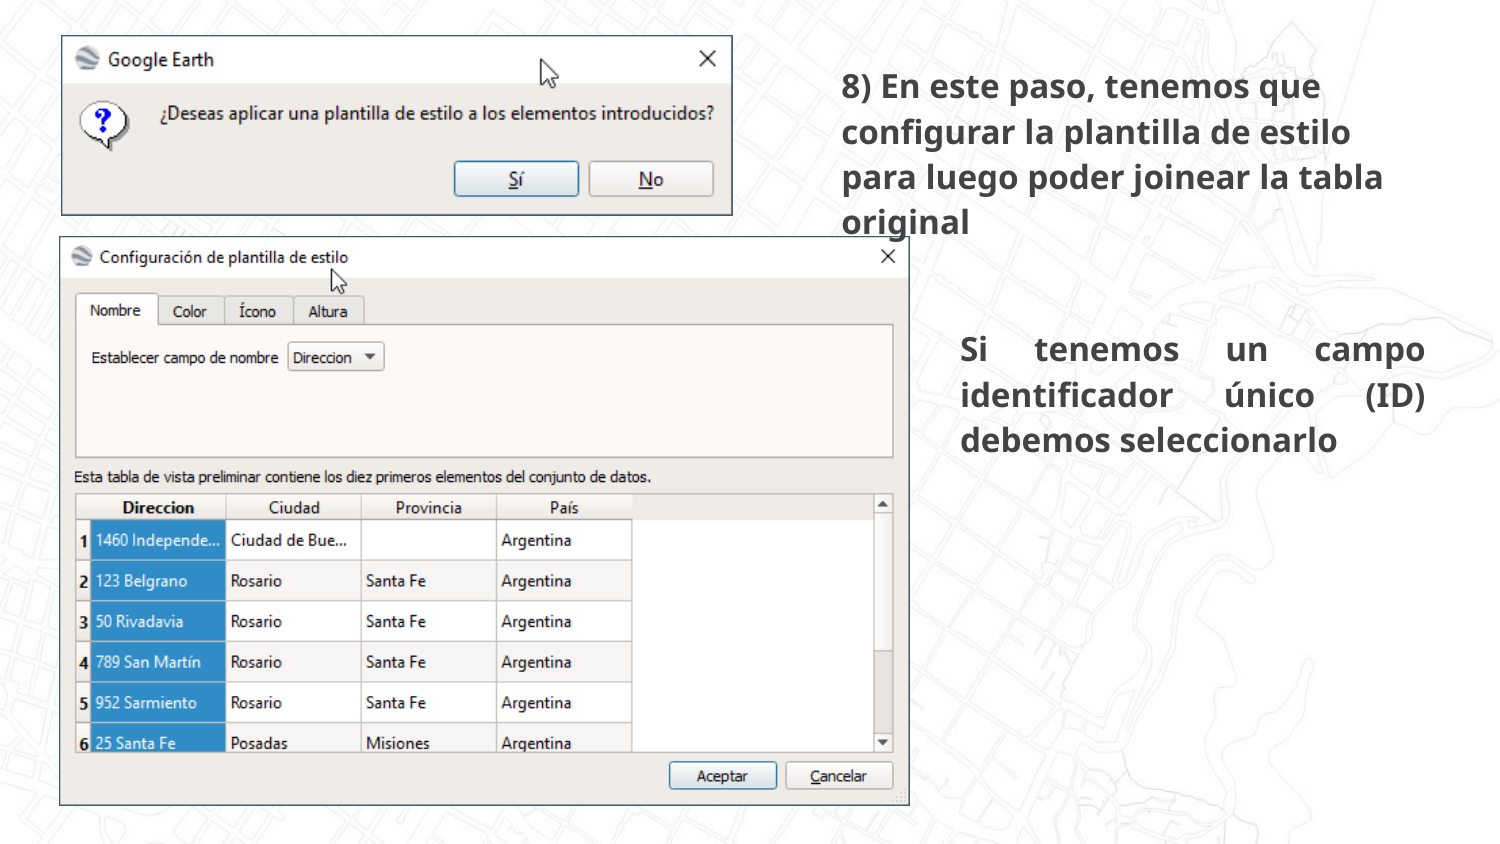

8) En este paso, tenemos que configurar la plantilla de estilo para luego poder joinear la tabla original
Si tenemos un campo identificador único (ID) debemos seleccionarlo